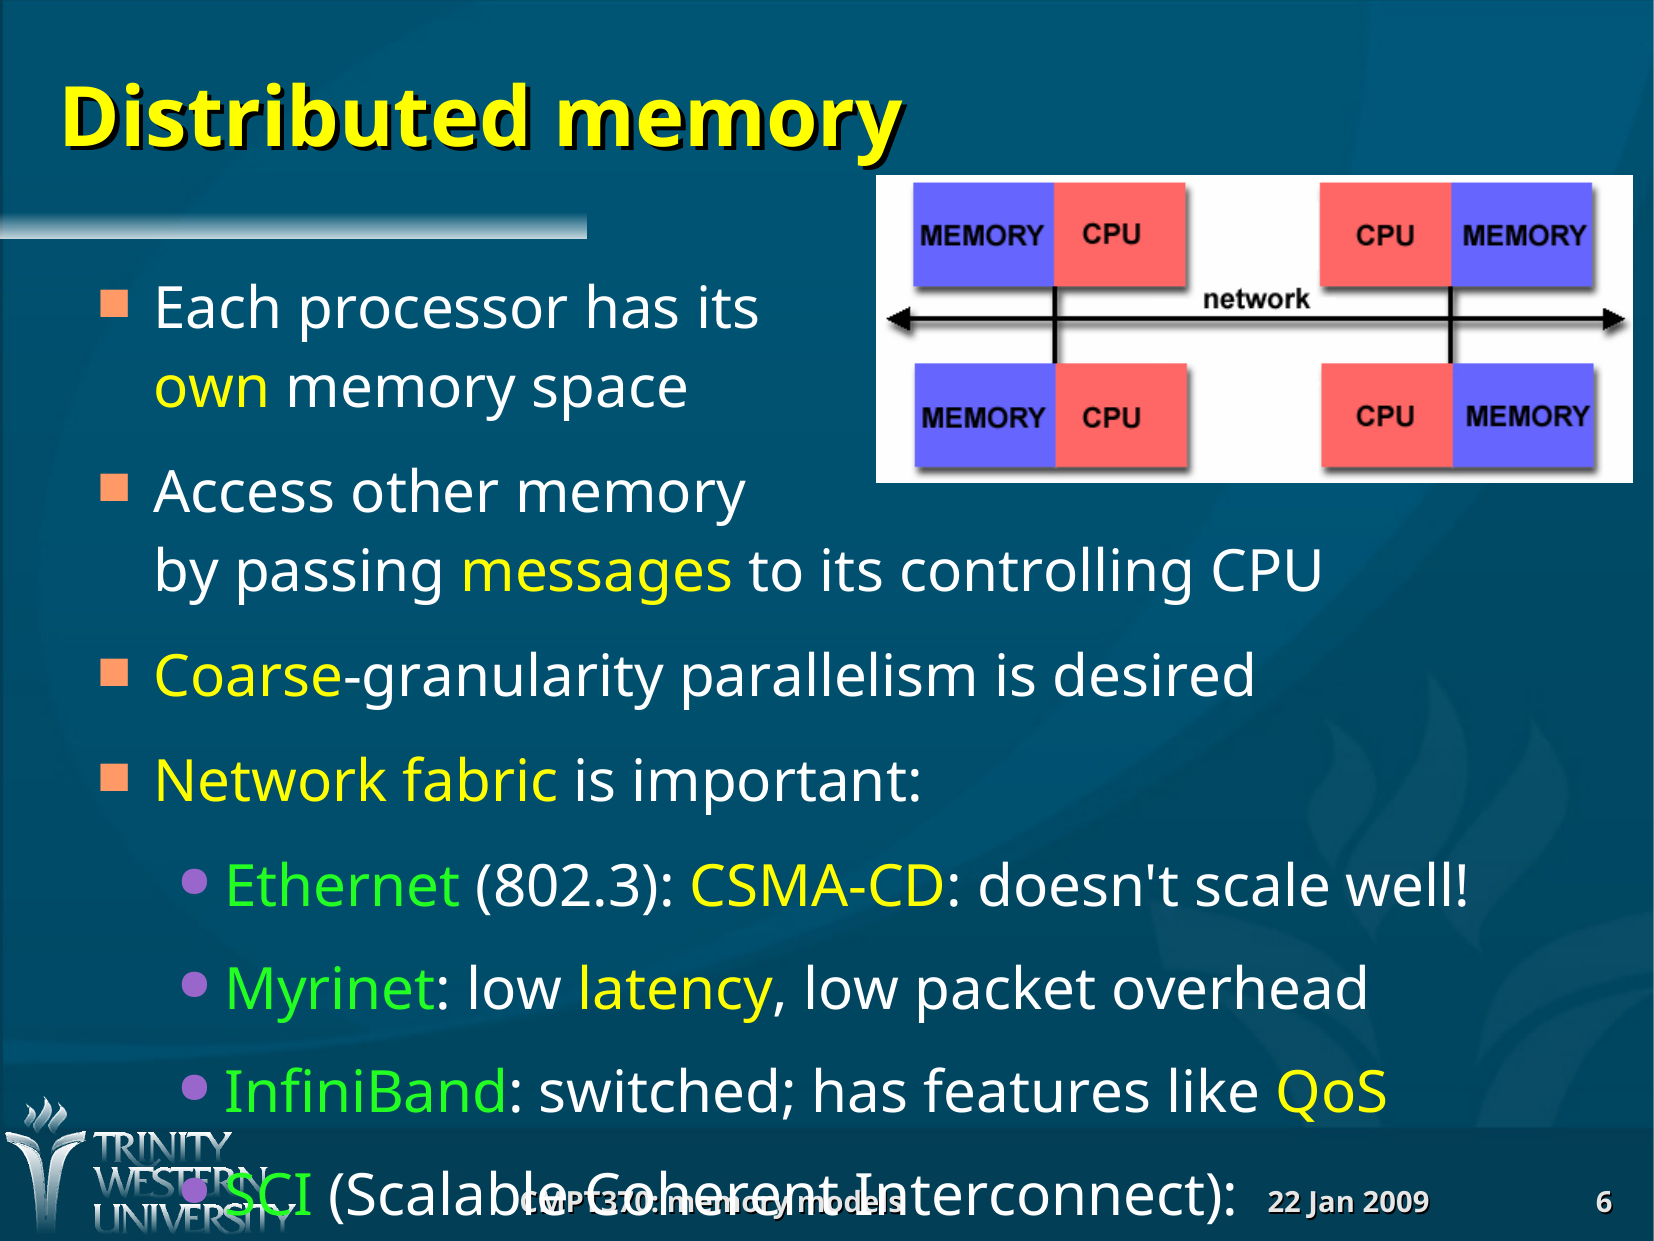

# Distributed memory
Each processor has its
own memory space
Access other memory
by passing messages to its controlling CPU
Coarse-granularity parallelism is desired
Network fabric is important:
Ethernet (802.3): CSMA-CD: doesn't scale well!
Myrinet: low latency, low packet overhead
InfiniBand: switched; has features like QoS
SCI (Scalable Coherent Interconnect):
low overhead bus
CMPT370: memory models
22 Jan 2009
6